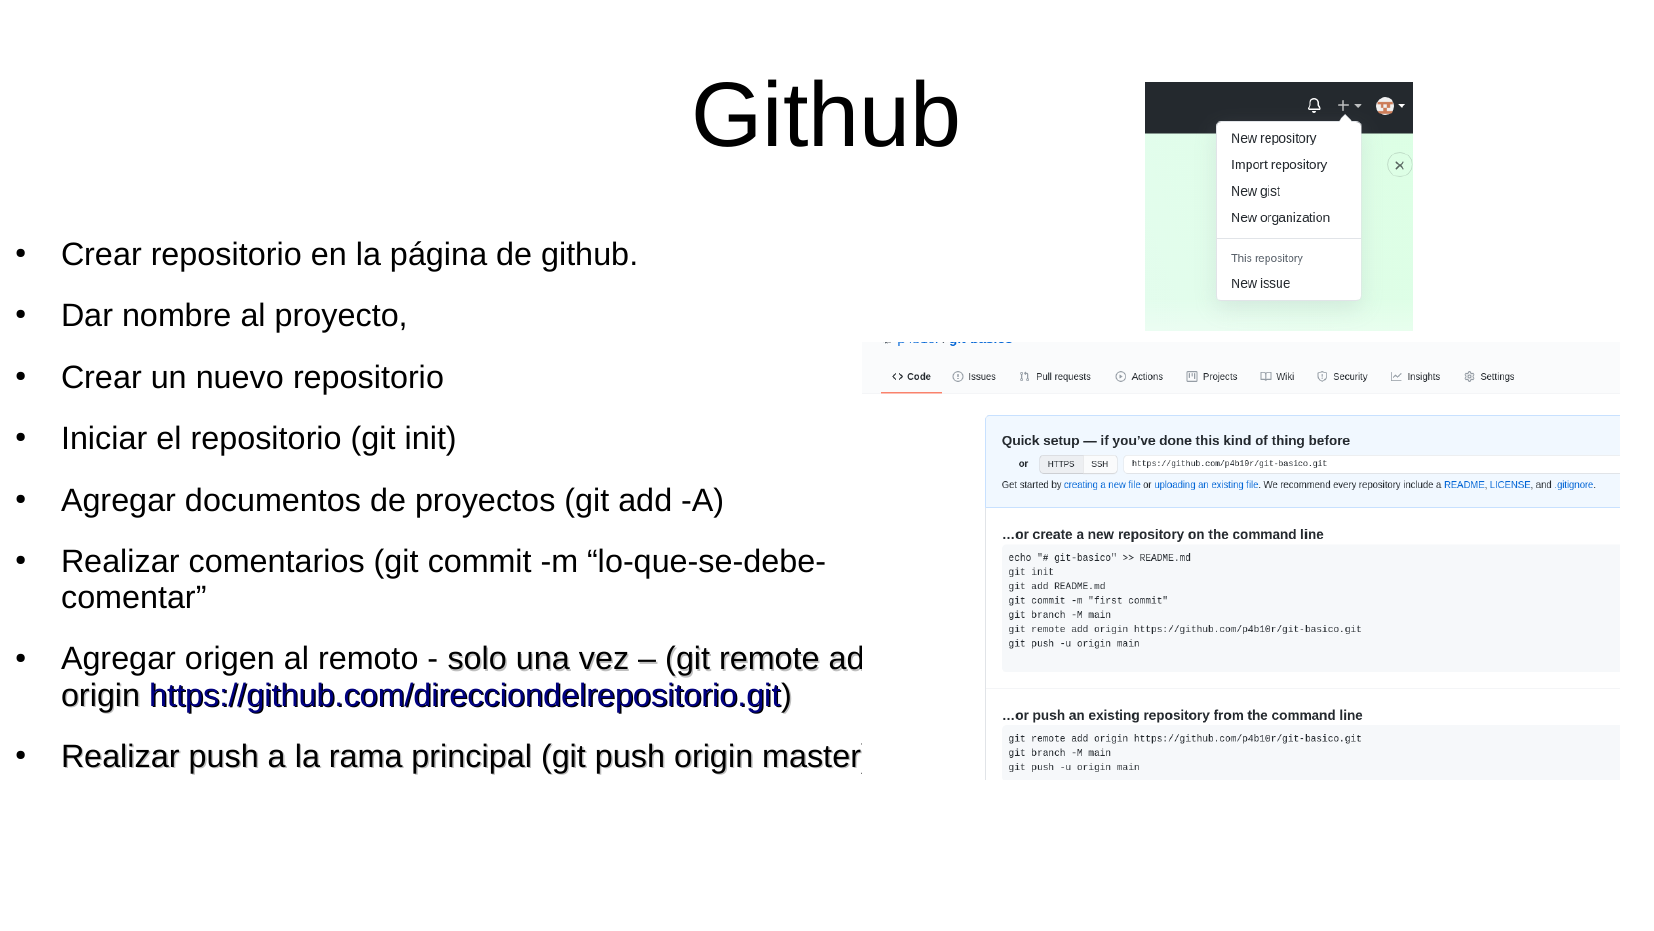

# Github
Crear repositorio en la página de github.
Dar nombre al proyecto,
Crear un nuevo repositorio
Iniciar el repositorio (git init)
Agregar documentos de proyectos (git add -A)
Realizar comentarios (git commit -m “lo-que-se-debe-comentar”
Agregar origen al remoto - solo una vez – (git remote add origin https://github.com/direcciondelrepositorio.git)
Realizar push a la rama principal (git push origin master)